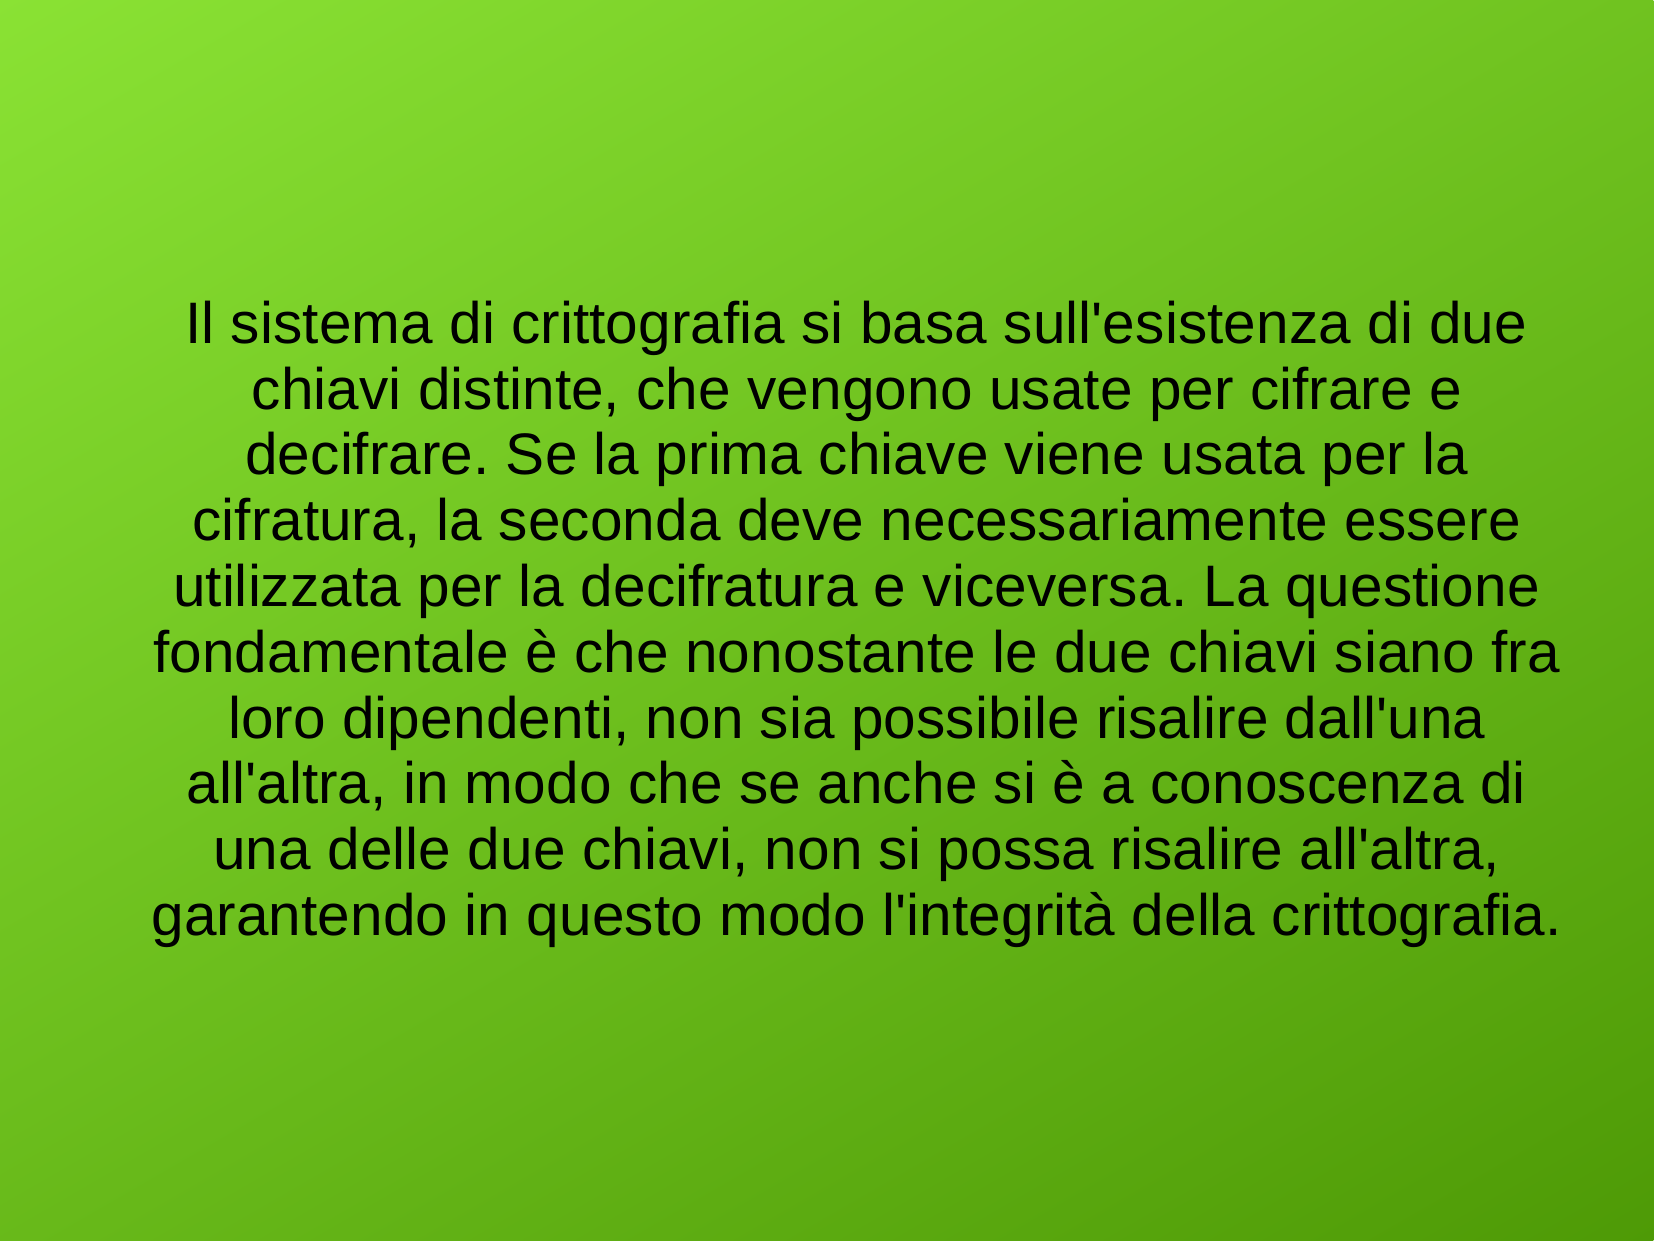

# Il sistema di crittografia si basa sull'esistenza di due chiavi distinte, che vengono usate per cifrare e decifrare. Se la prima chiave viene usata per la cifratura, la seconda deve necessariamente essere utilizzata per la decifratura e viceversa. La questione fondamentale è che nonostante le due chiavi siano fra loro dipendenti, non sia possibile risalire dall'una all'altra, in modo che se anche si è a conoscenza di una delle due chiavi, non si possa risalire all'altra, garantendo in questo modo l'integrità della crittografia.